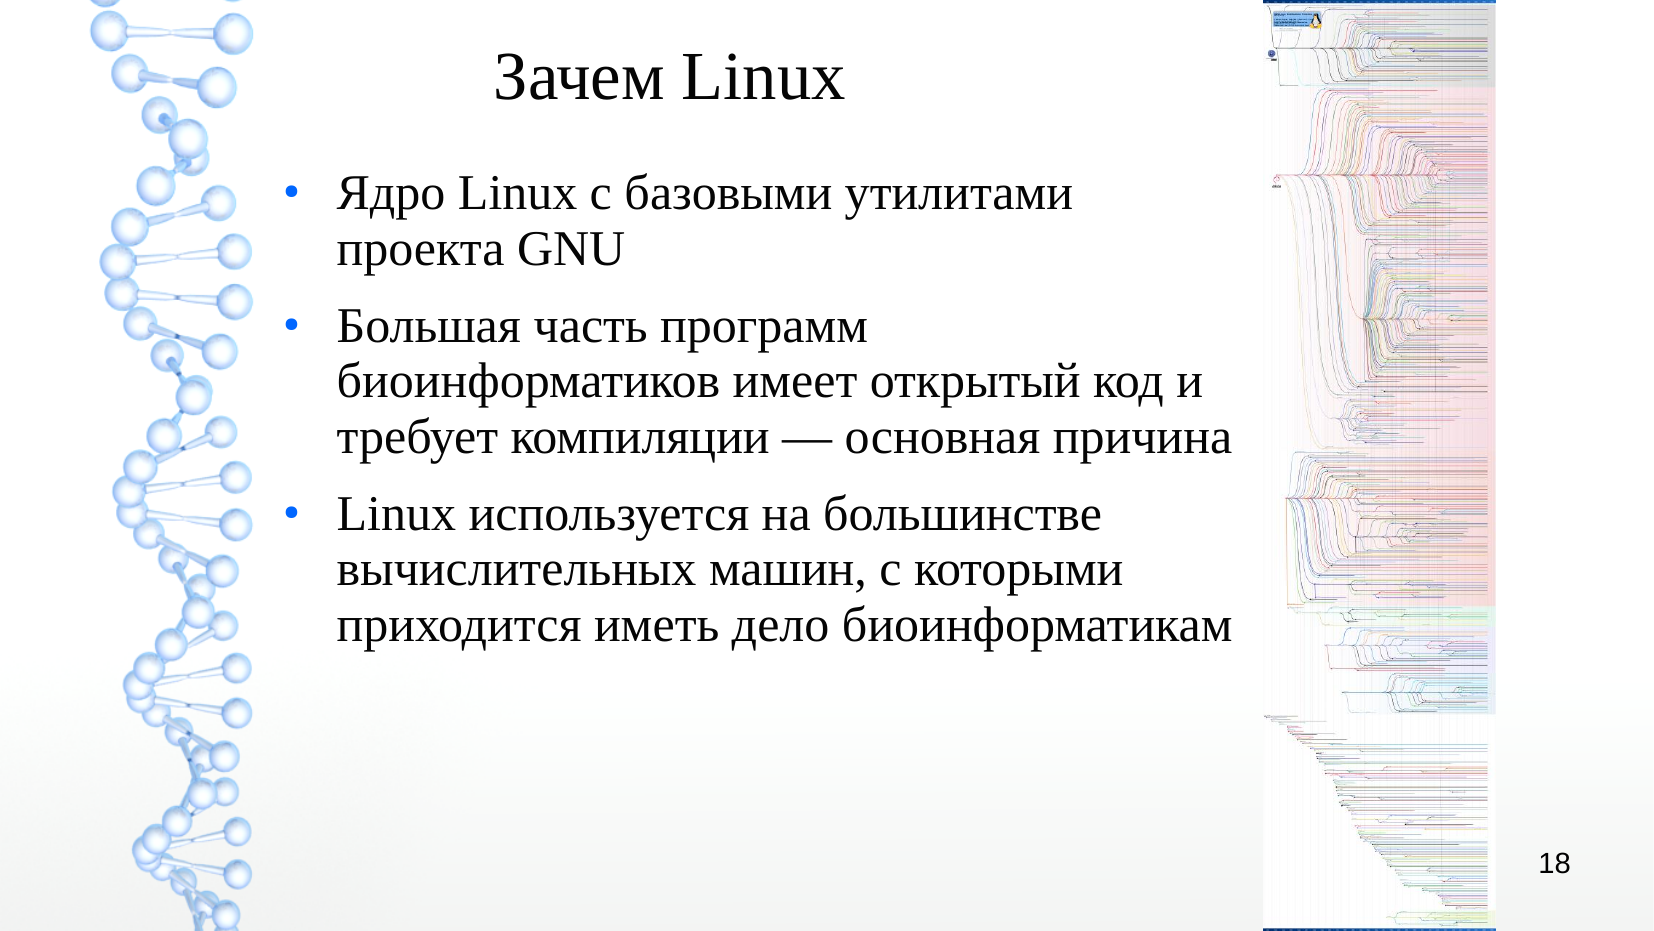

# Зачем Linux
Ядро Linux с базовыми утилитами проекта GNU
Большая часть программ биоинформатиков имеет открытый код и требует компиляции — основная причина
Linux используется на большинстве вычислительных машин, с которыми приходится иметь дело биоинформатикам
18